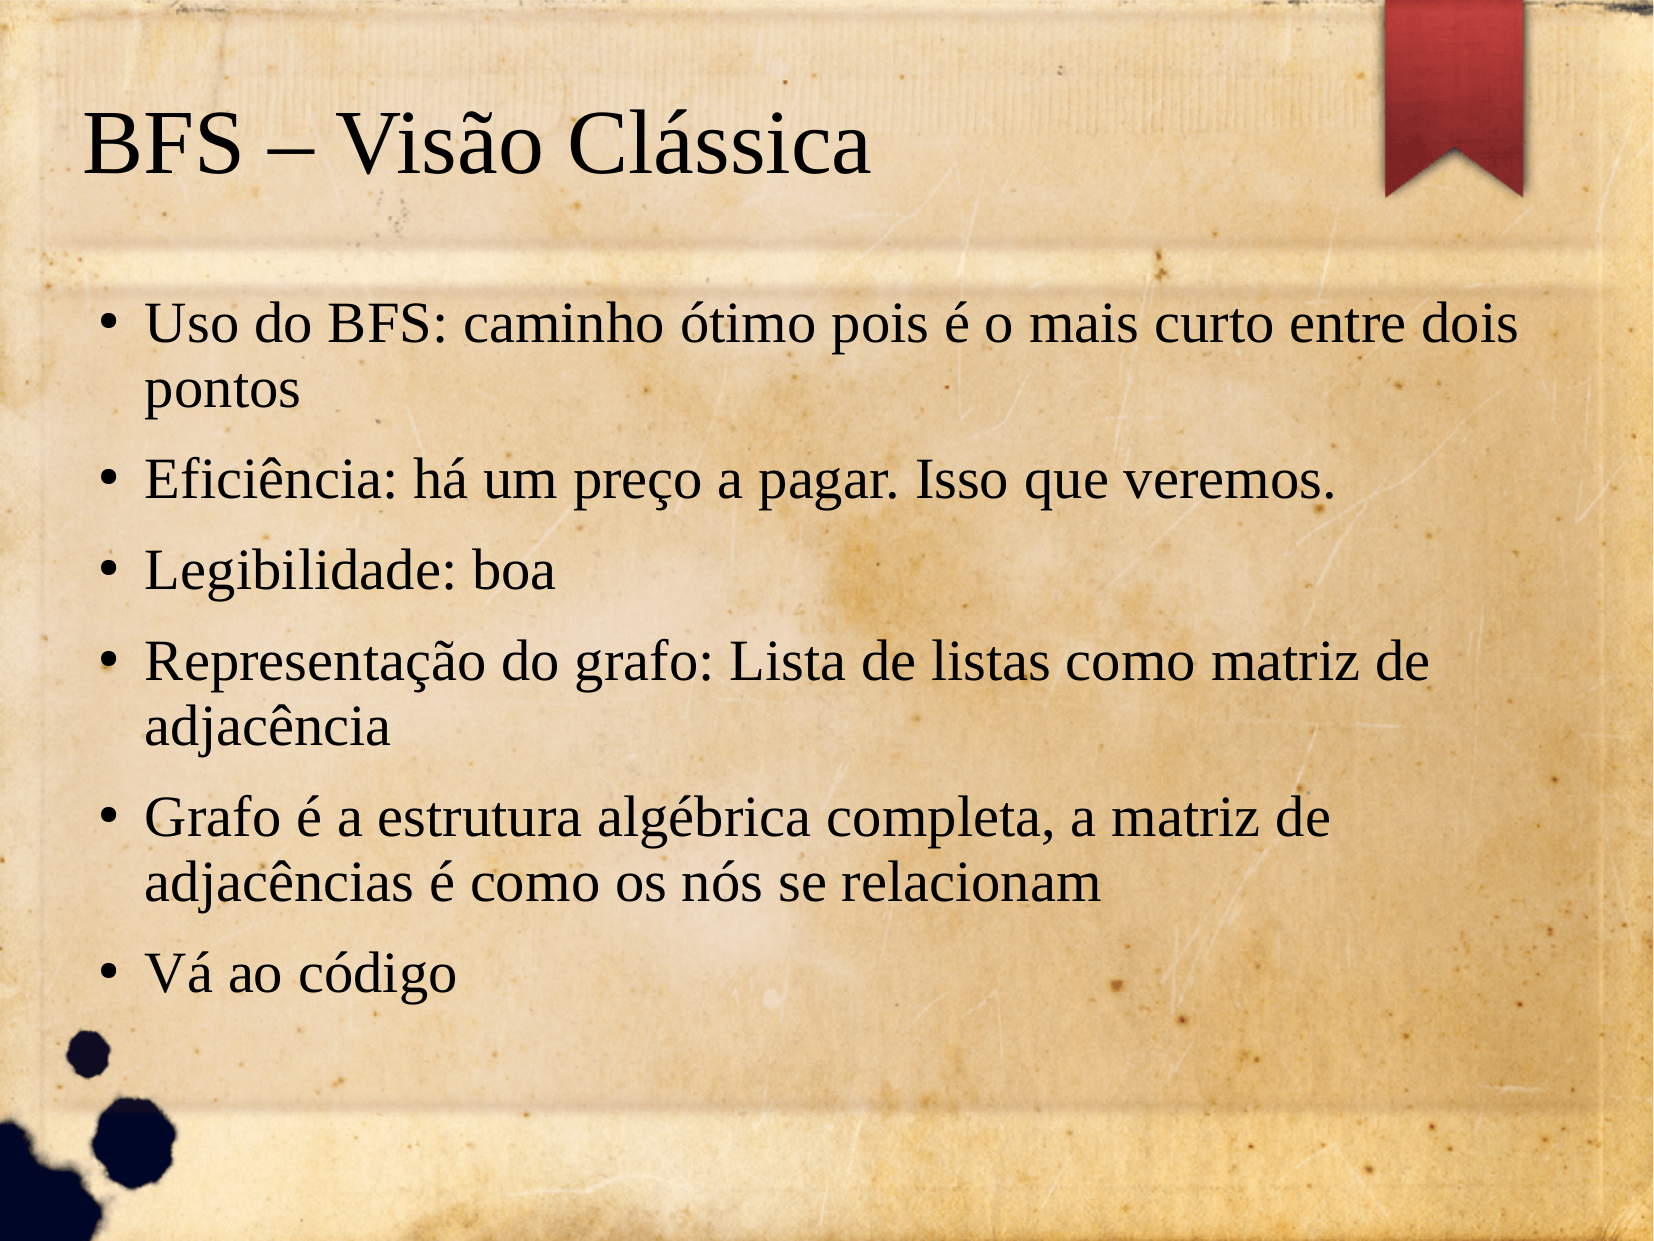

# BFS – Visão Clássica
Uso do BFS: caminho ótimo pois é o mais curto entre dois pontos
Eficiência: há um preço a pagar. Isso que veremos.
Legibilidade: boa
Representação do grafo: Lista de listas como matriz de adjacência
Grafo é a estrutura algébrica completa, a matriz de adjacências é como os nós se relacionam
Vá ao código